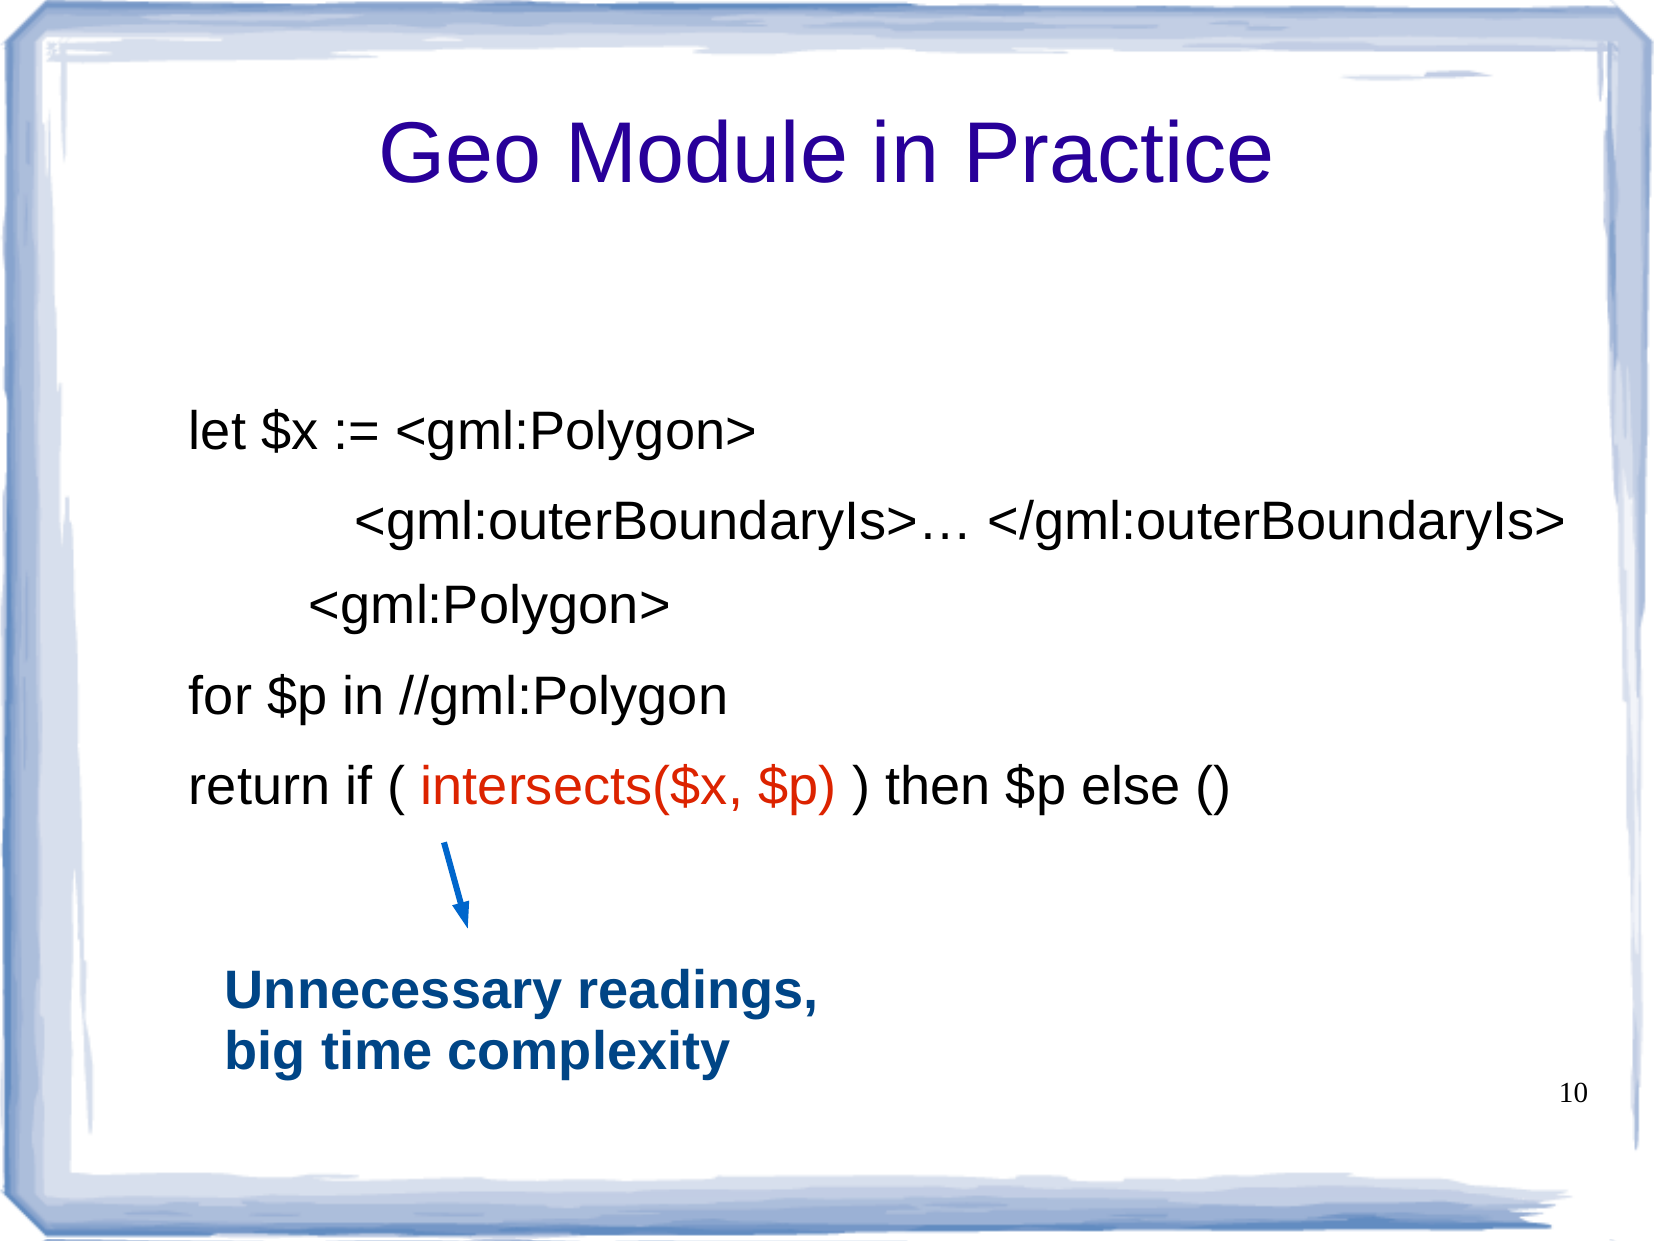

# Geo Module in Practice
let $x := <gml:Polygon>
<gml:outerBoundaryIs>… </gml:outerBoundaryIs>
 <gml:Polygon>
for $p in //gml:Polygon
return if ( intersects($x, $p) ) then $p else ()
Unnecessary readings,
big time complexity
10